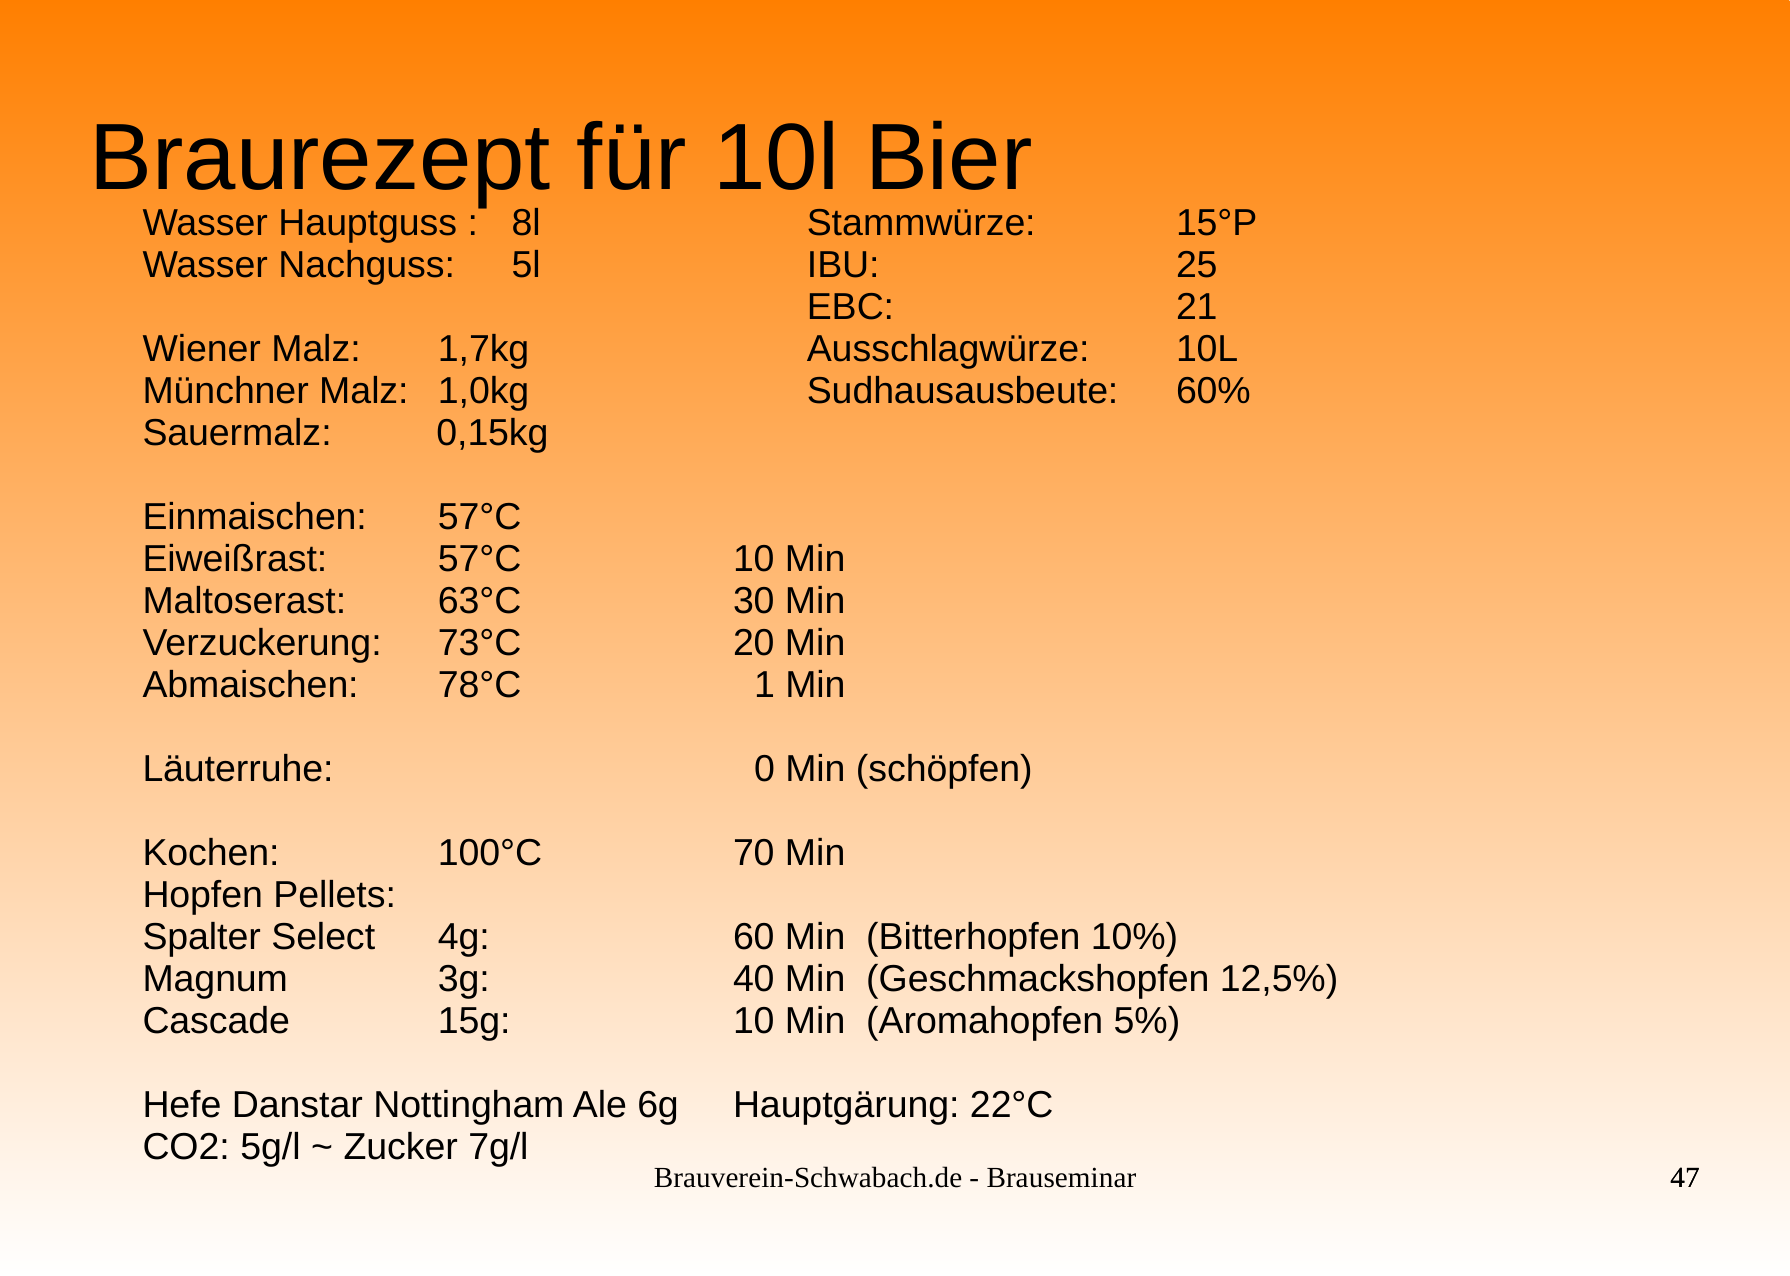

# Braurezept für 10l Bier
Wasser Hauptguss :	8l				Stammwürze:		15°P
Wasser Nachguss:	5l 				IBU: 				25
									EBC:				21
Wiener Malz: 	1,7kg				Ausschlagwürze:		10L
Münchner Malz: 	1,0kg				Sudhausausbeute:	60%
Sauermalz: 0,15kg
Einmaischen:	57°C
Eiweißrast:		57°C			10 Min
Maltoserast:		63°C			30 Min
Verzuckerung:	73°C			20 Min
Abmaischen:		78°C			 1 Min
Läuterruhe:						 0 Min (schöpfen)
Kochen:			100°C			70 Min
Hopfen Pellets:
Spalter Select 	4g:				60 Min (Bitterhopfen 10%)
Magnum 		3g:				40 Min (Geschmackshopfen 12,5%)
Cascade 		15g:				10 Min (Aromahopfen 5%)
Hefe Danstar Nottingham Ale 6g	Hauptgärung: 22°C
CO2: 5g/l ~ Zucker 7g/l
Brauverein-Schwabach.de - Brauseminar
47